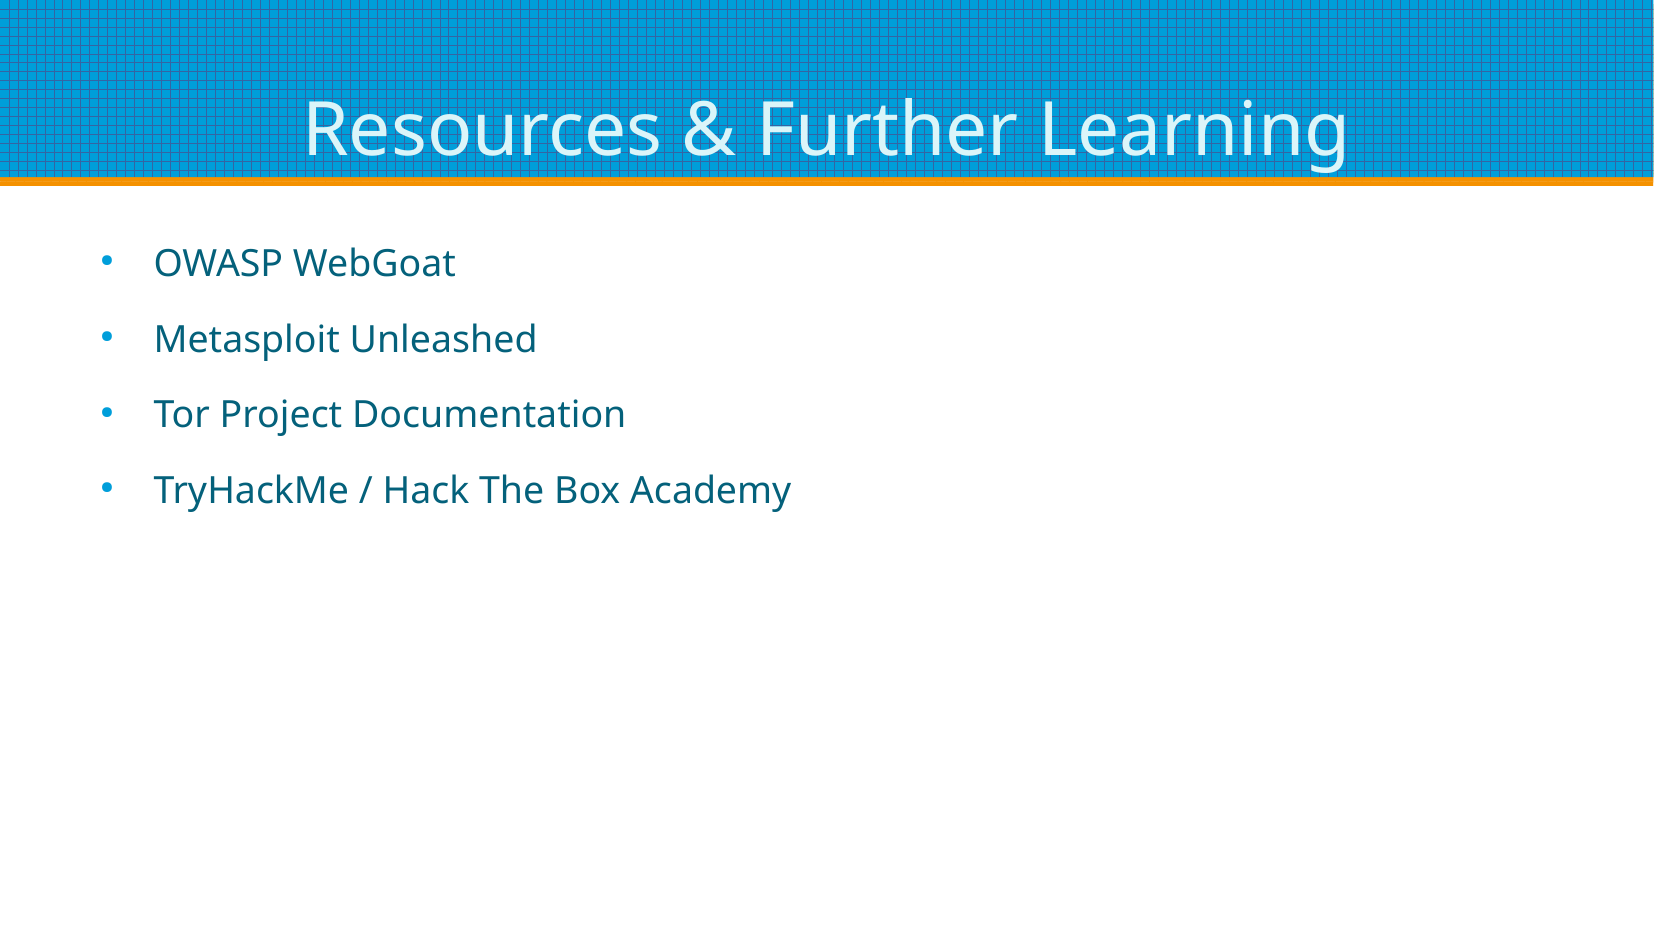

# Resources & Further Learning
OWASP WebGoat
Metasploit Unleashed
Tor Project Documentation
TryHackMe / Hack The Box Academy